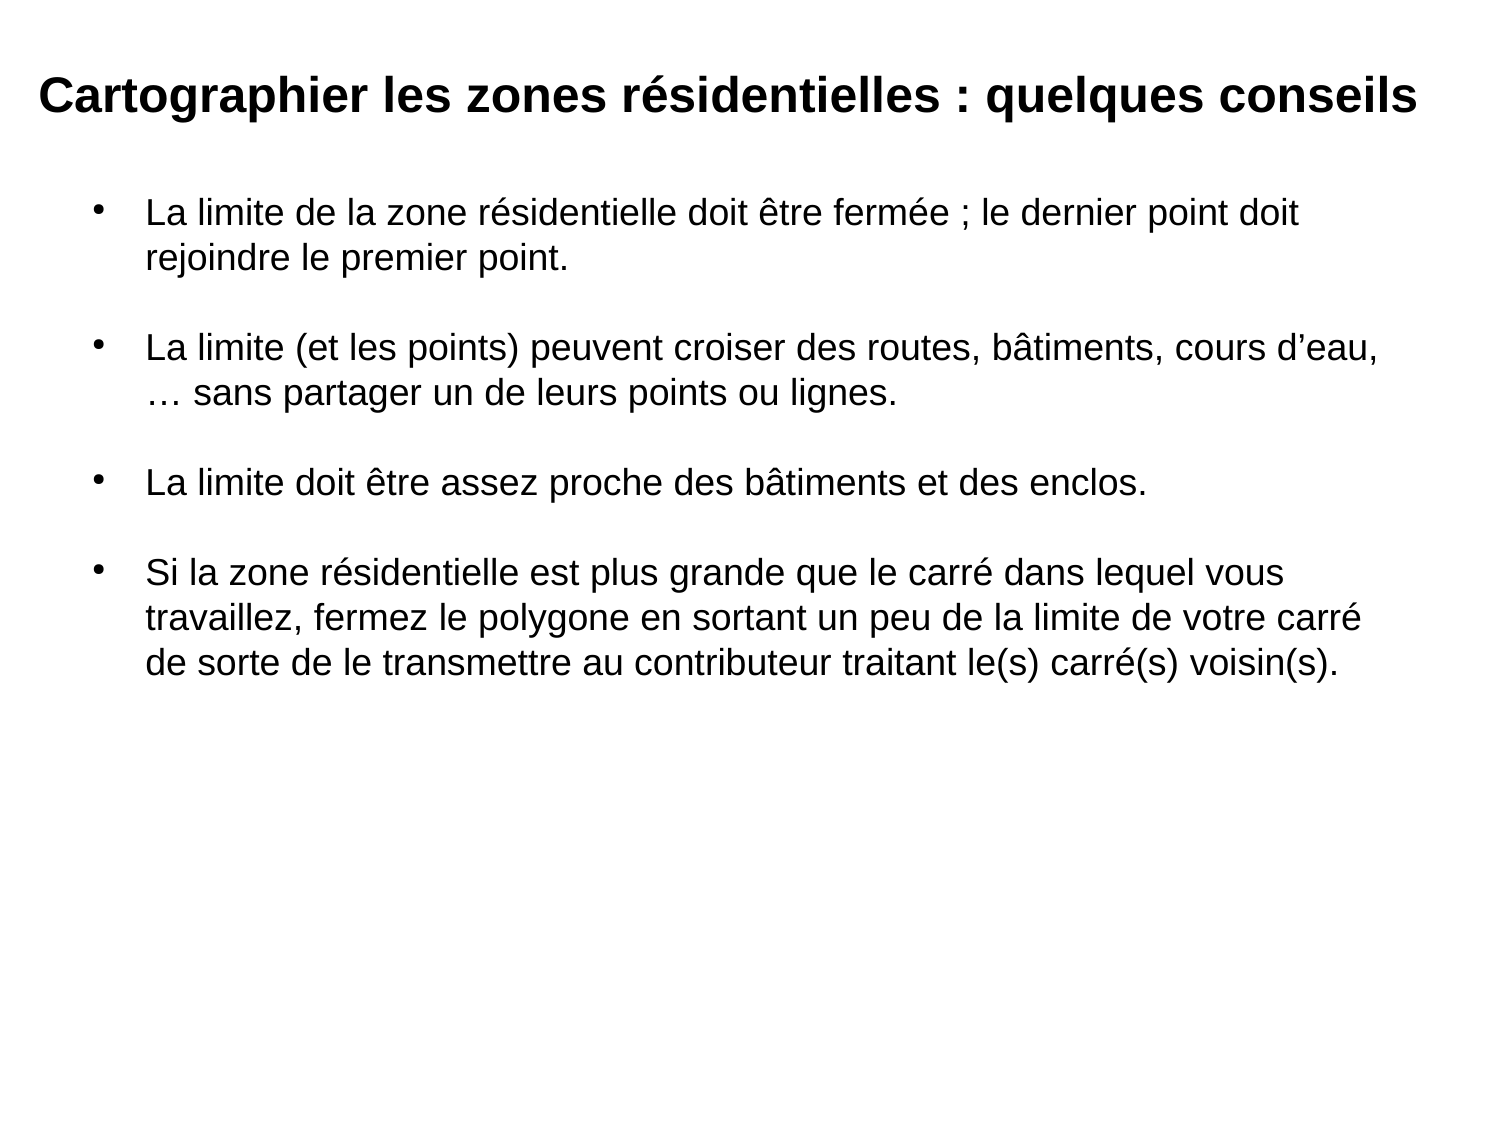

Cartographier les zones résidentielles : quelques conseils
# La limite de la zone résidentielle doit être fermée ; le dernier point doit rejoindre le premier point.
La limite (et les points) peuvent croiser des routes, bâtiments, cours d’eau, … sans partager un de leurs points ou lignes.
La limite doit être assez proche des bâtiments et des enclos.
Si la zone résidentielle est plus grande que le carré dans lequel vous travaillez, fermez le polygone en sortant un peu de la limite de votre carré de sorte de le transmettre au contributeur traitant le(s) carré(s) voisin(s).